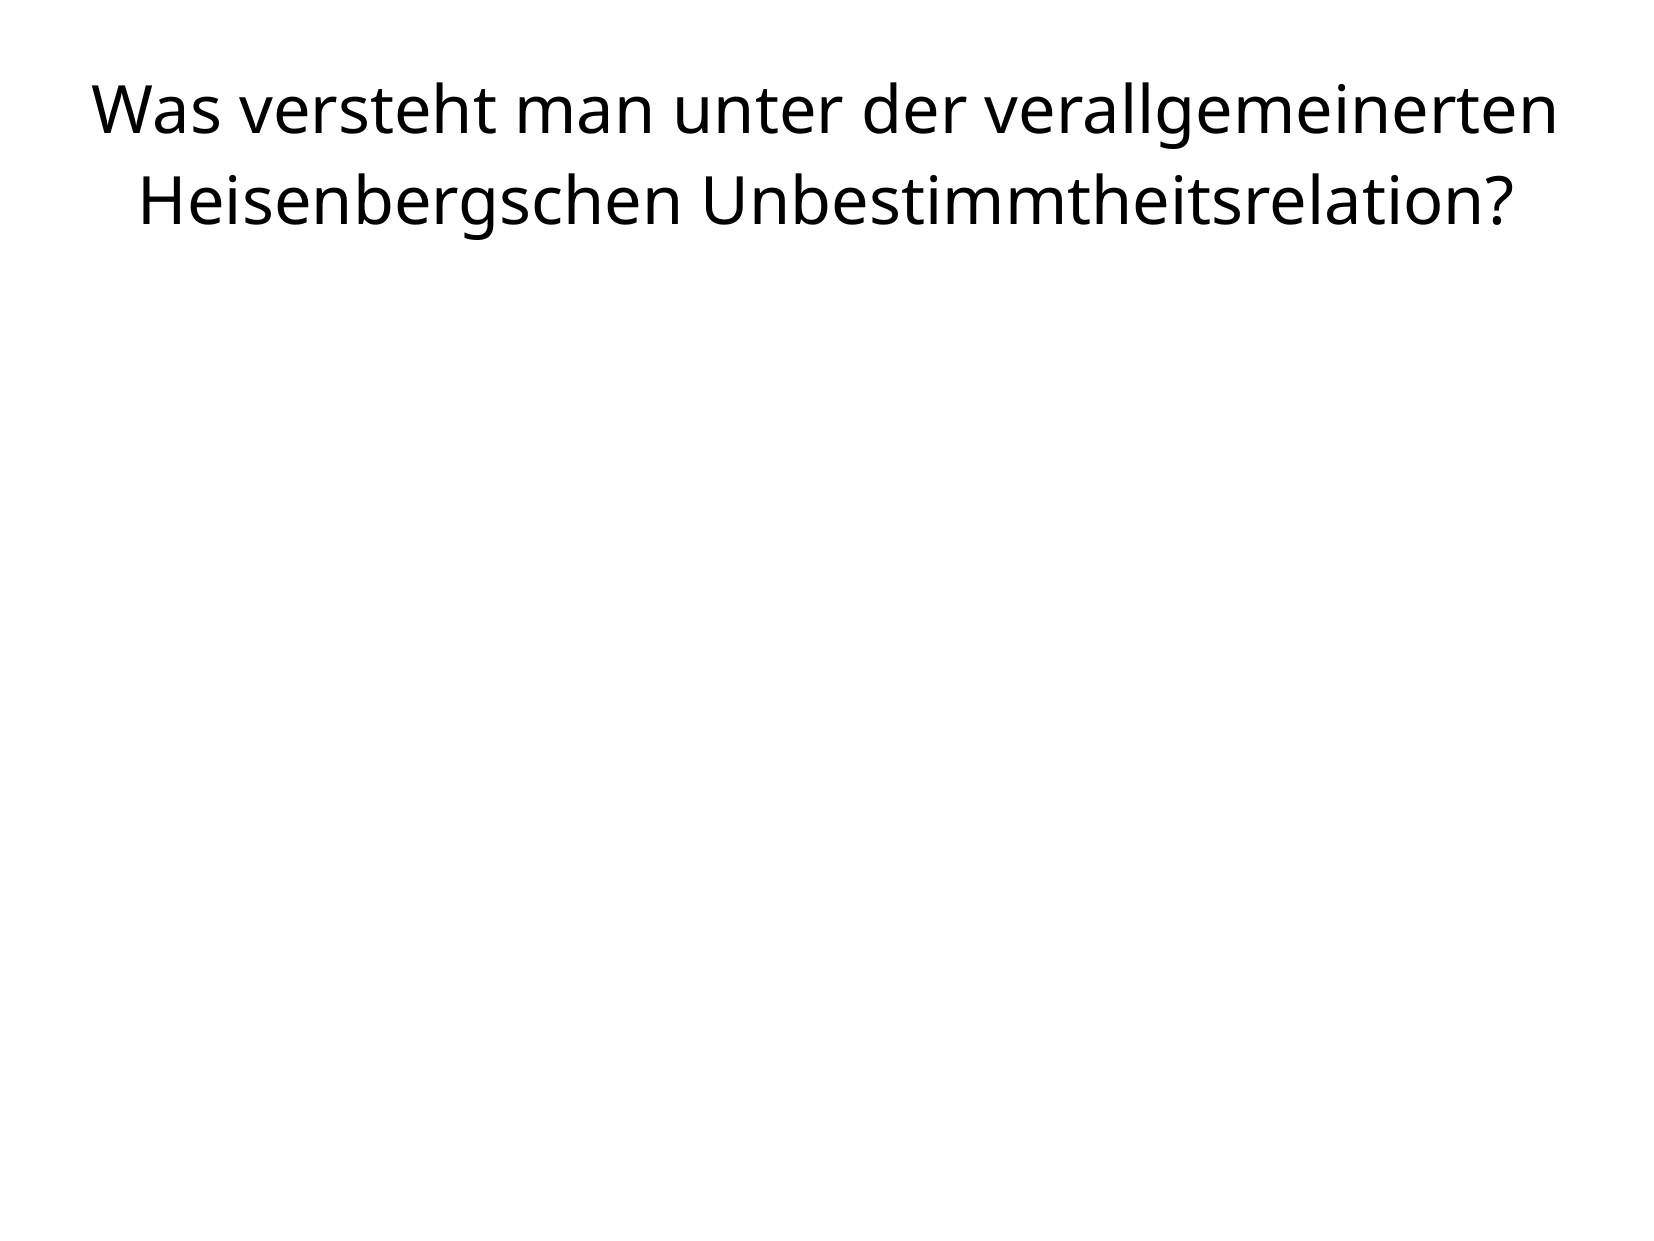

# Was versteht man unter der verallgemeinerten Heisenbergschen Unbestimmtheitsrelation?